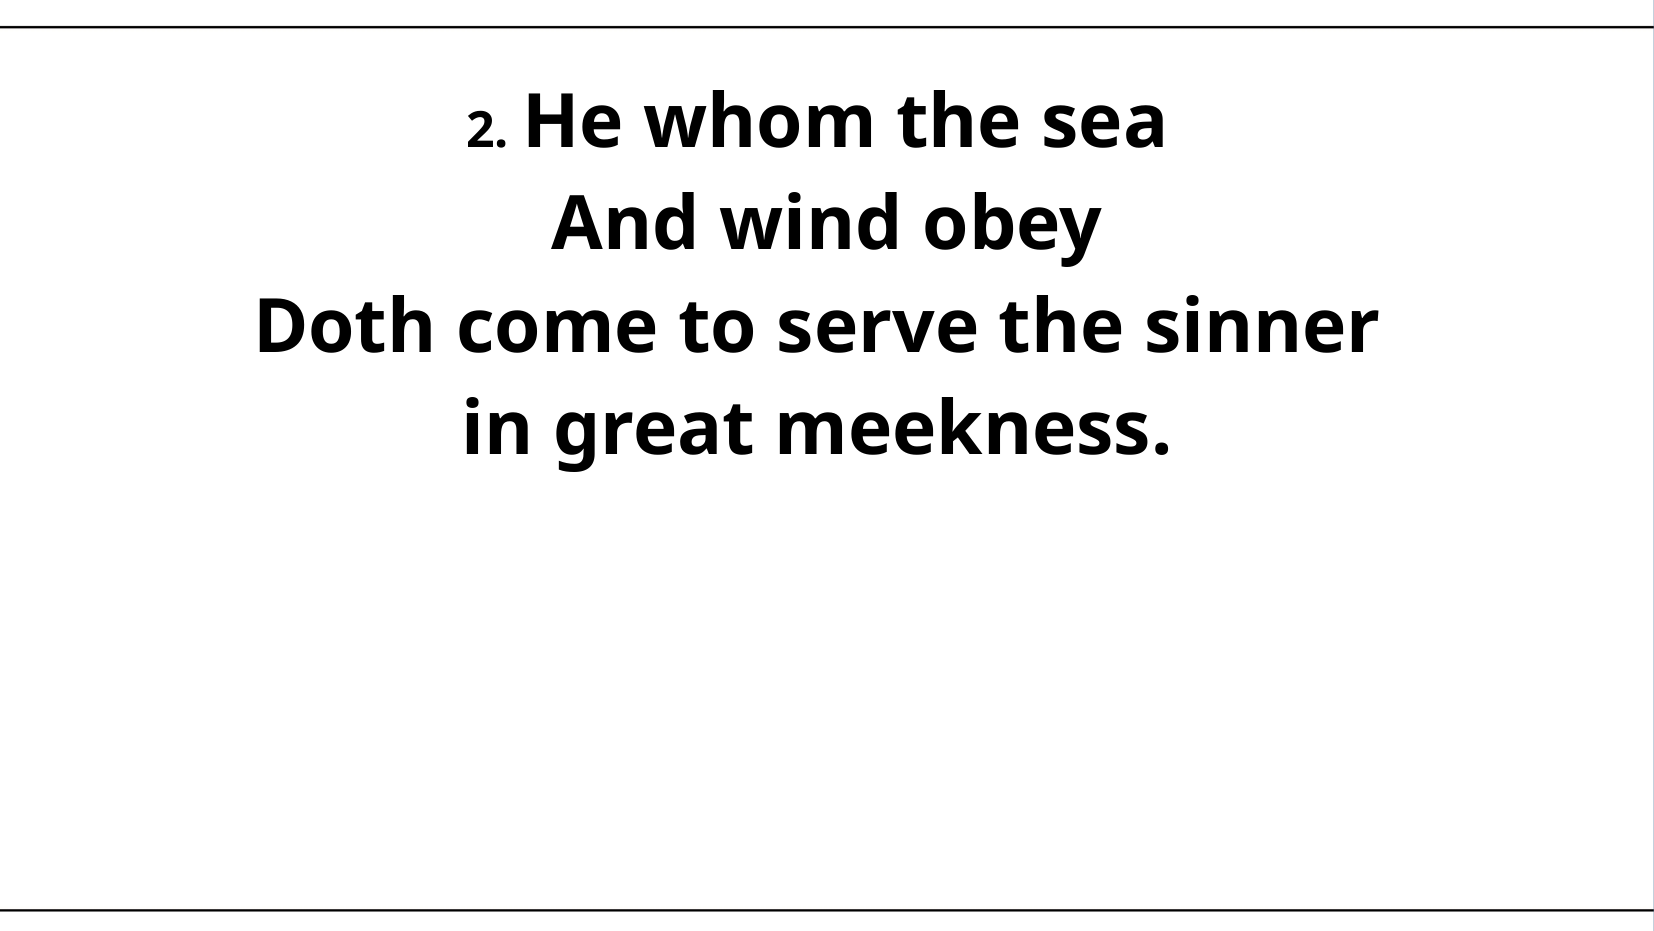

2. He whom the sea
 And wind obey
Doth come to serve the sinner
in great meekness.